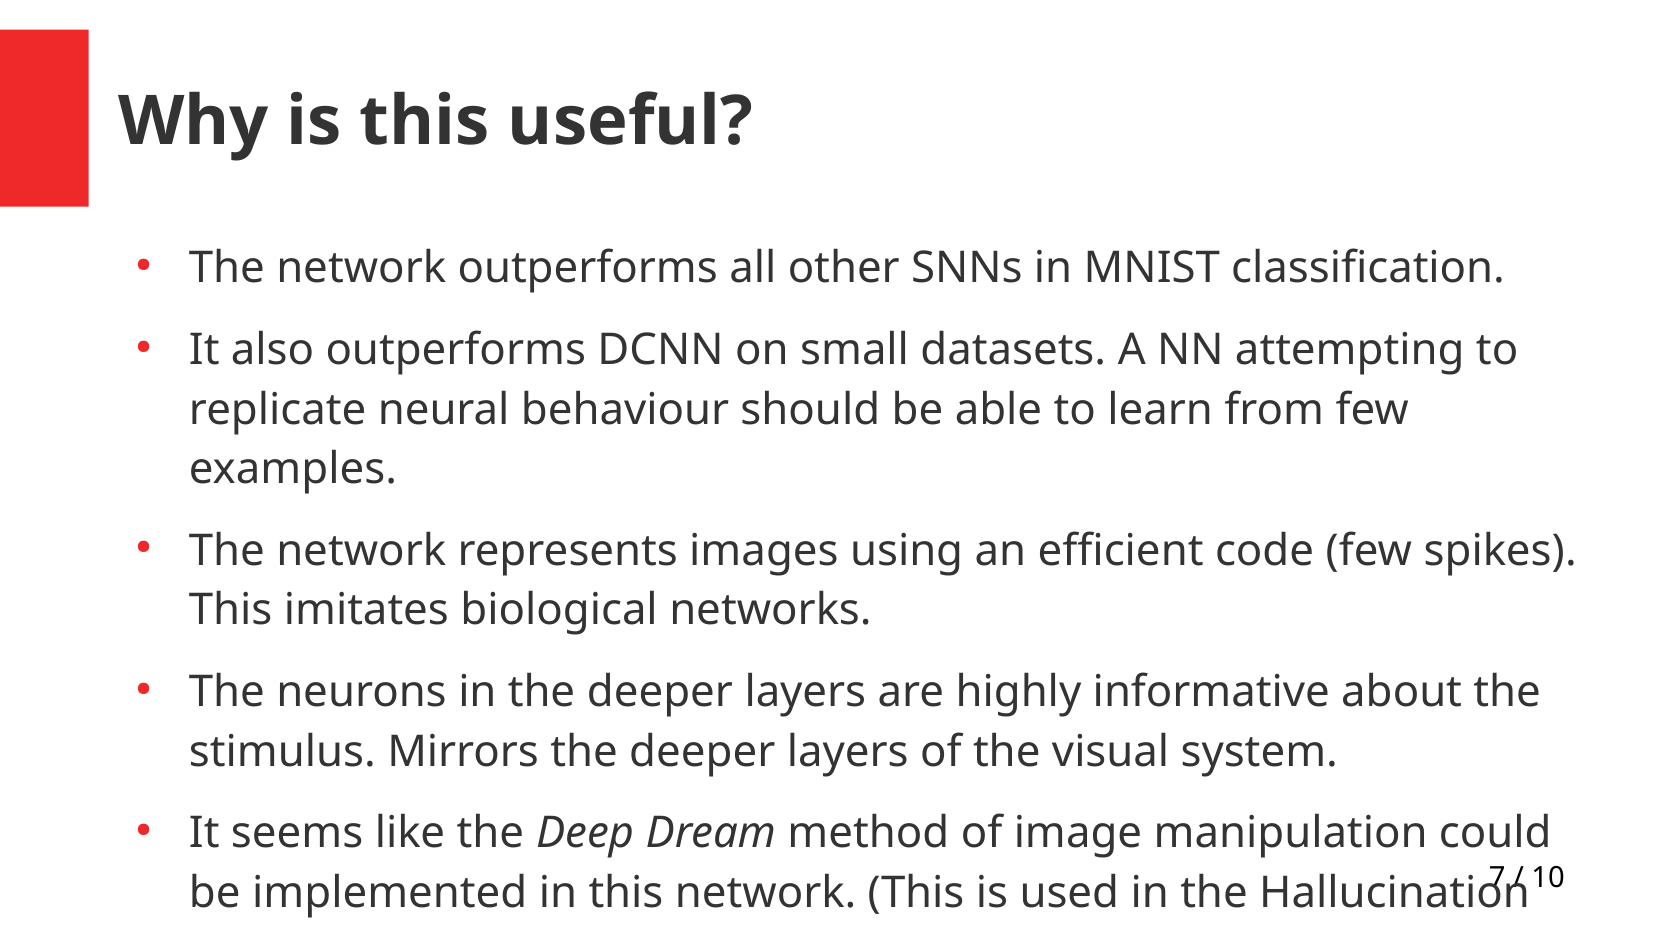

# Why is this useful?
The network outperforms all other SNNs in MNIST classification.
It also outperforms DCNN on small datasets. A NN attempting to replicate neural behaviour should be able to learn from few examples.
The network represents images using an efficient code (few spikes). This imitates biological networks.
The neurons in the deeper layers are highly informative about the stimulus. Mirrors the deeper layers of the visual system.
It seems like the Deep Dream method of image manipulation could be implemented in this network. (This is used in the Hallucination machine.)
7